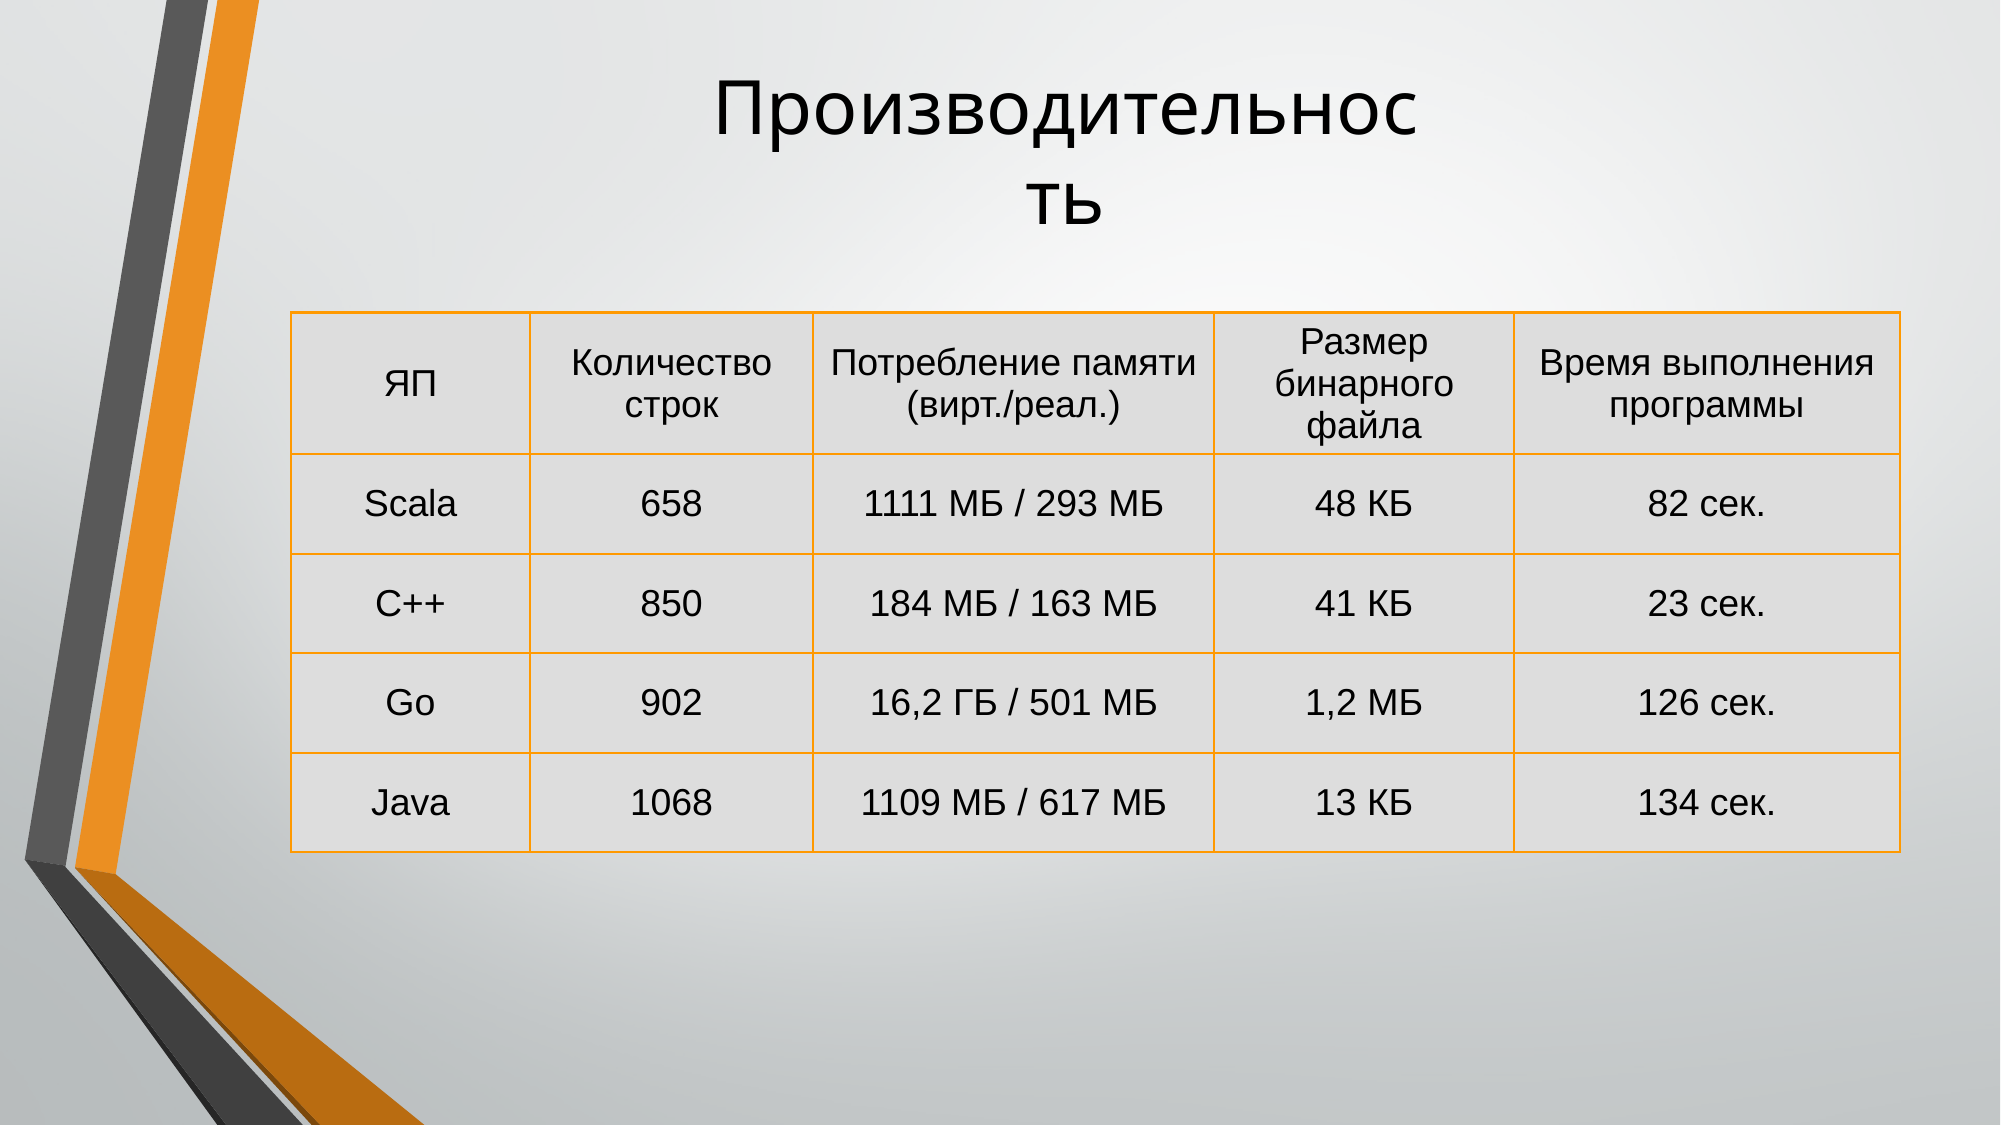

# Производительность
| ЯП | Количество строк | Потребление памяти (вирт./реал.) | Размер бинарного файла | Время выполнения программы |
| --- | --- | --- | --- | --- |
| Scala | 658 | 1111 МБ / 293 МБ | 48 КБ | 82 сек. |
| C++ | 850 | 184 МБ / 163 МБ | 41 КБ | 23 сек. |
| Go | 902 | 16,2 ГБ / 501 МБ | 1,2 МБ | 126 сек. |
| Java | 1068 | 1109 МБ / 617 МБ | 13 КБ | 134 сек. |